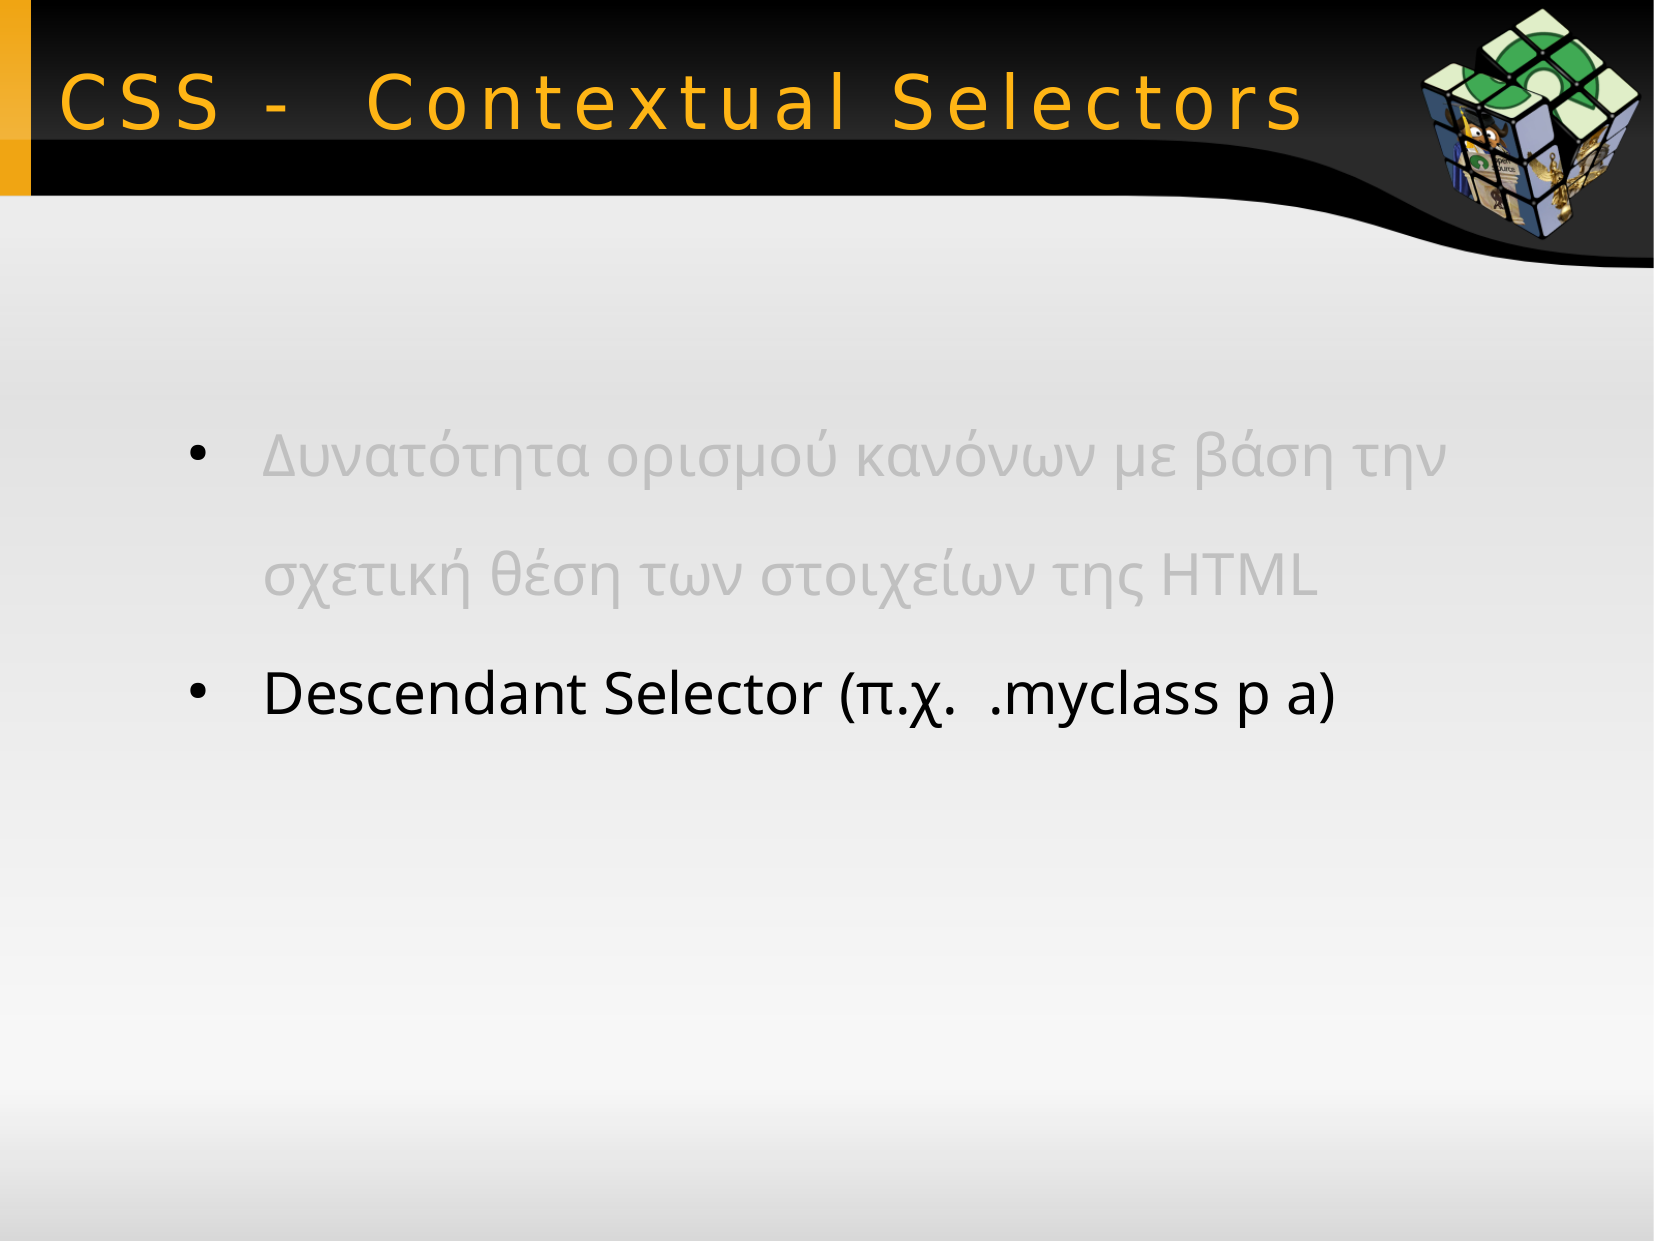

# CSS - Contextual Selectors
Δυνατότητα ορισμού κανόνων με βάση την σχετική θέση των στοιχείων της HTML
Descendant Selector (π.χ. .myclass p a)